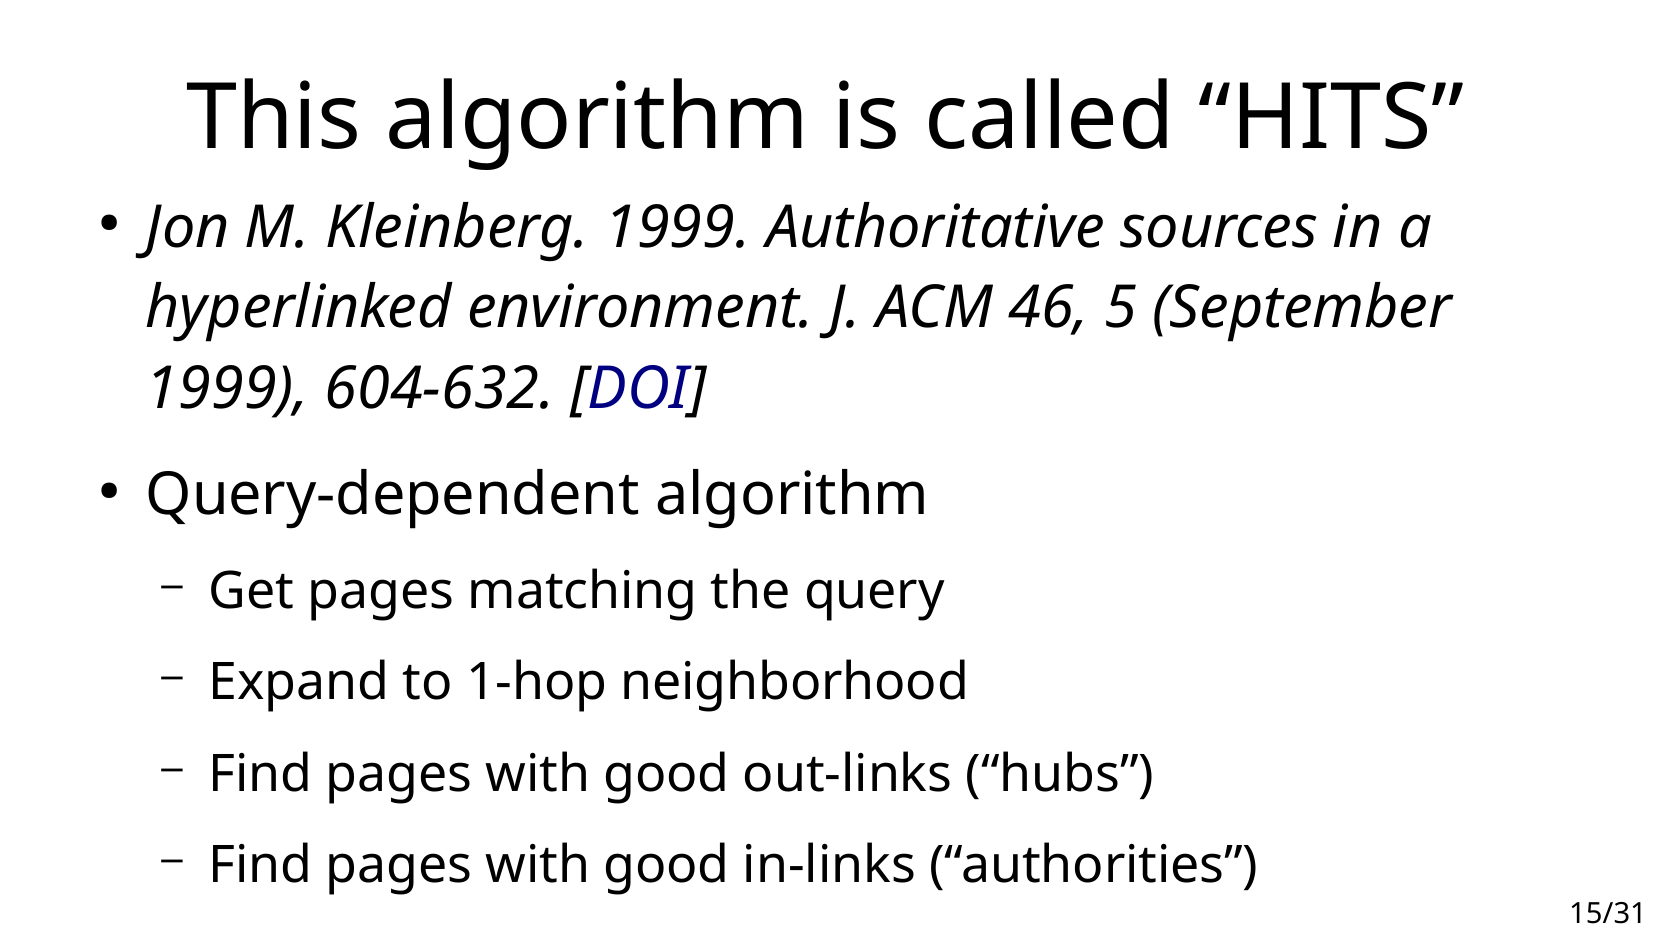

# This algorithm is called “HITS”
Jon M. Kleinberg. 1999. Authoritative sources in a hyperlinked environment. J. ACM 46, 5 (September 1999), 604-632. [DOI]
Query-dependent algorithm
Get pages matching the query
Expand to 1-hop neighborhood
Find pages with good out-links (“hubs”)
Find pages with good in-links (“authorities”)
15